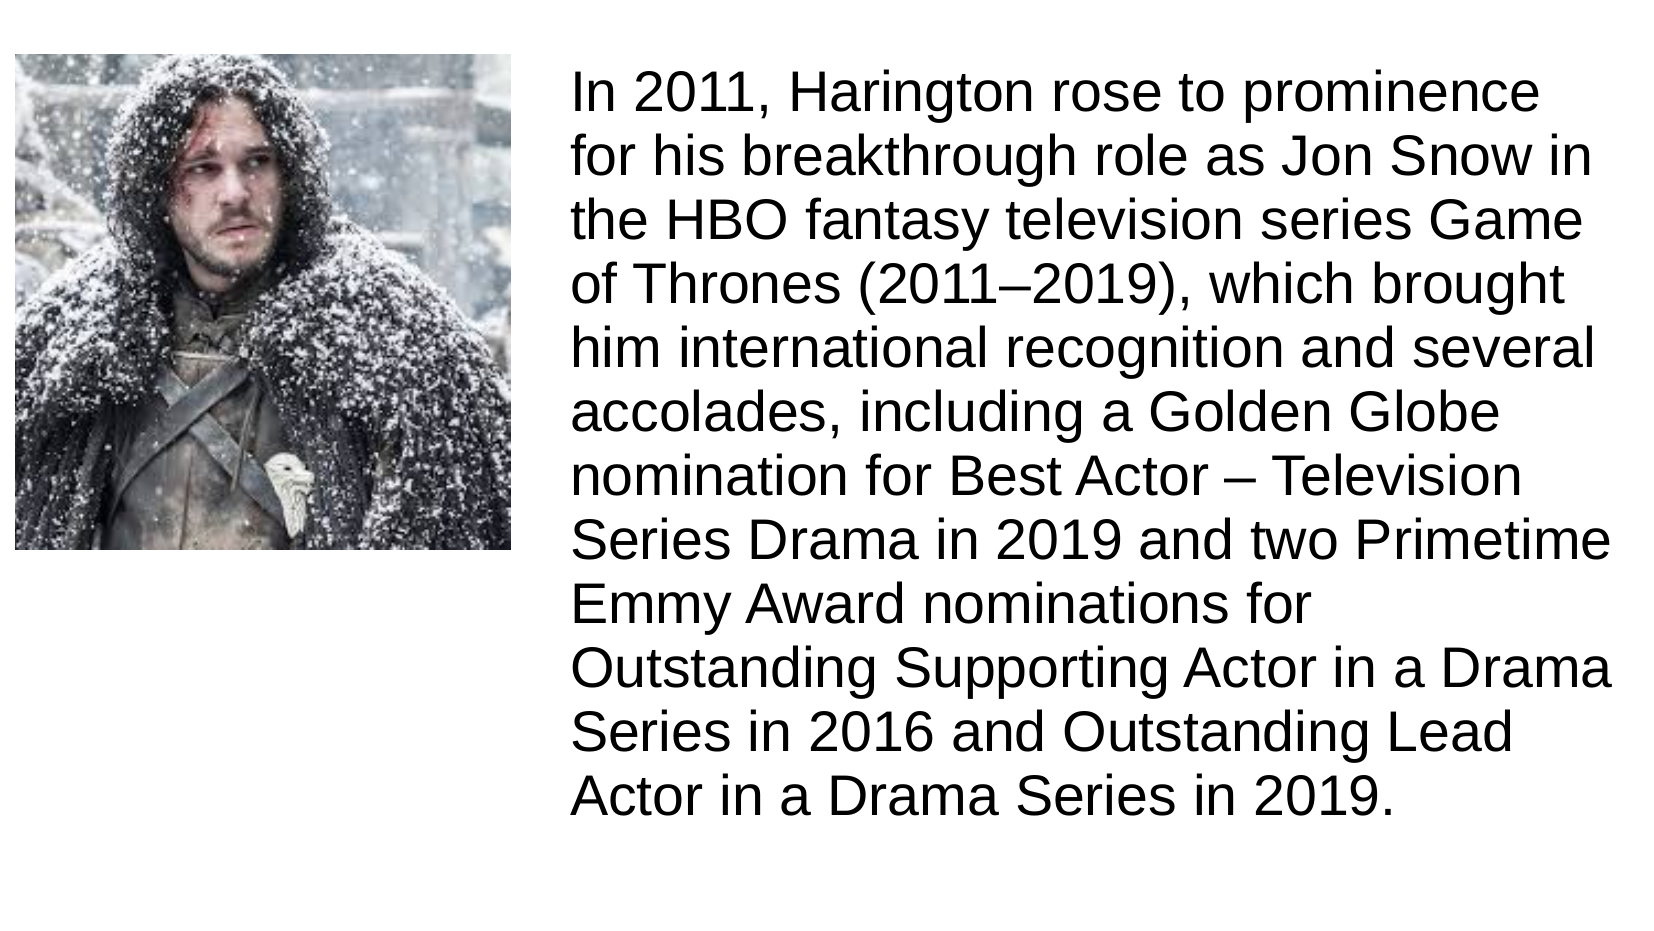

# In 2011, Harington rose to prominence for his breakthrough role as Jon Snow in the HBO fantasy television series Game of Thrones (2011–2019), which brought him international recognition and several accolades, including a Golden Globe nomination for Best Actor – Television Series Drama in 2019 and two Primetime Emmy Award nominations for Outstanding Supporting Actor in a Drama Series in 2016 and Outstanding Lead Actor in a Drama Series in 2019.